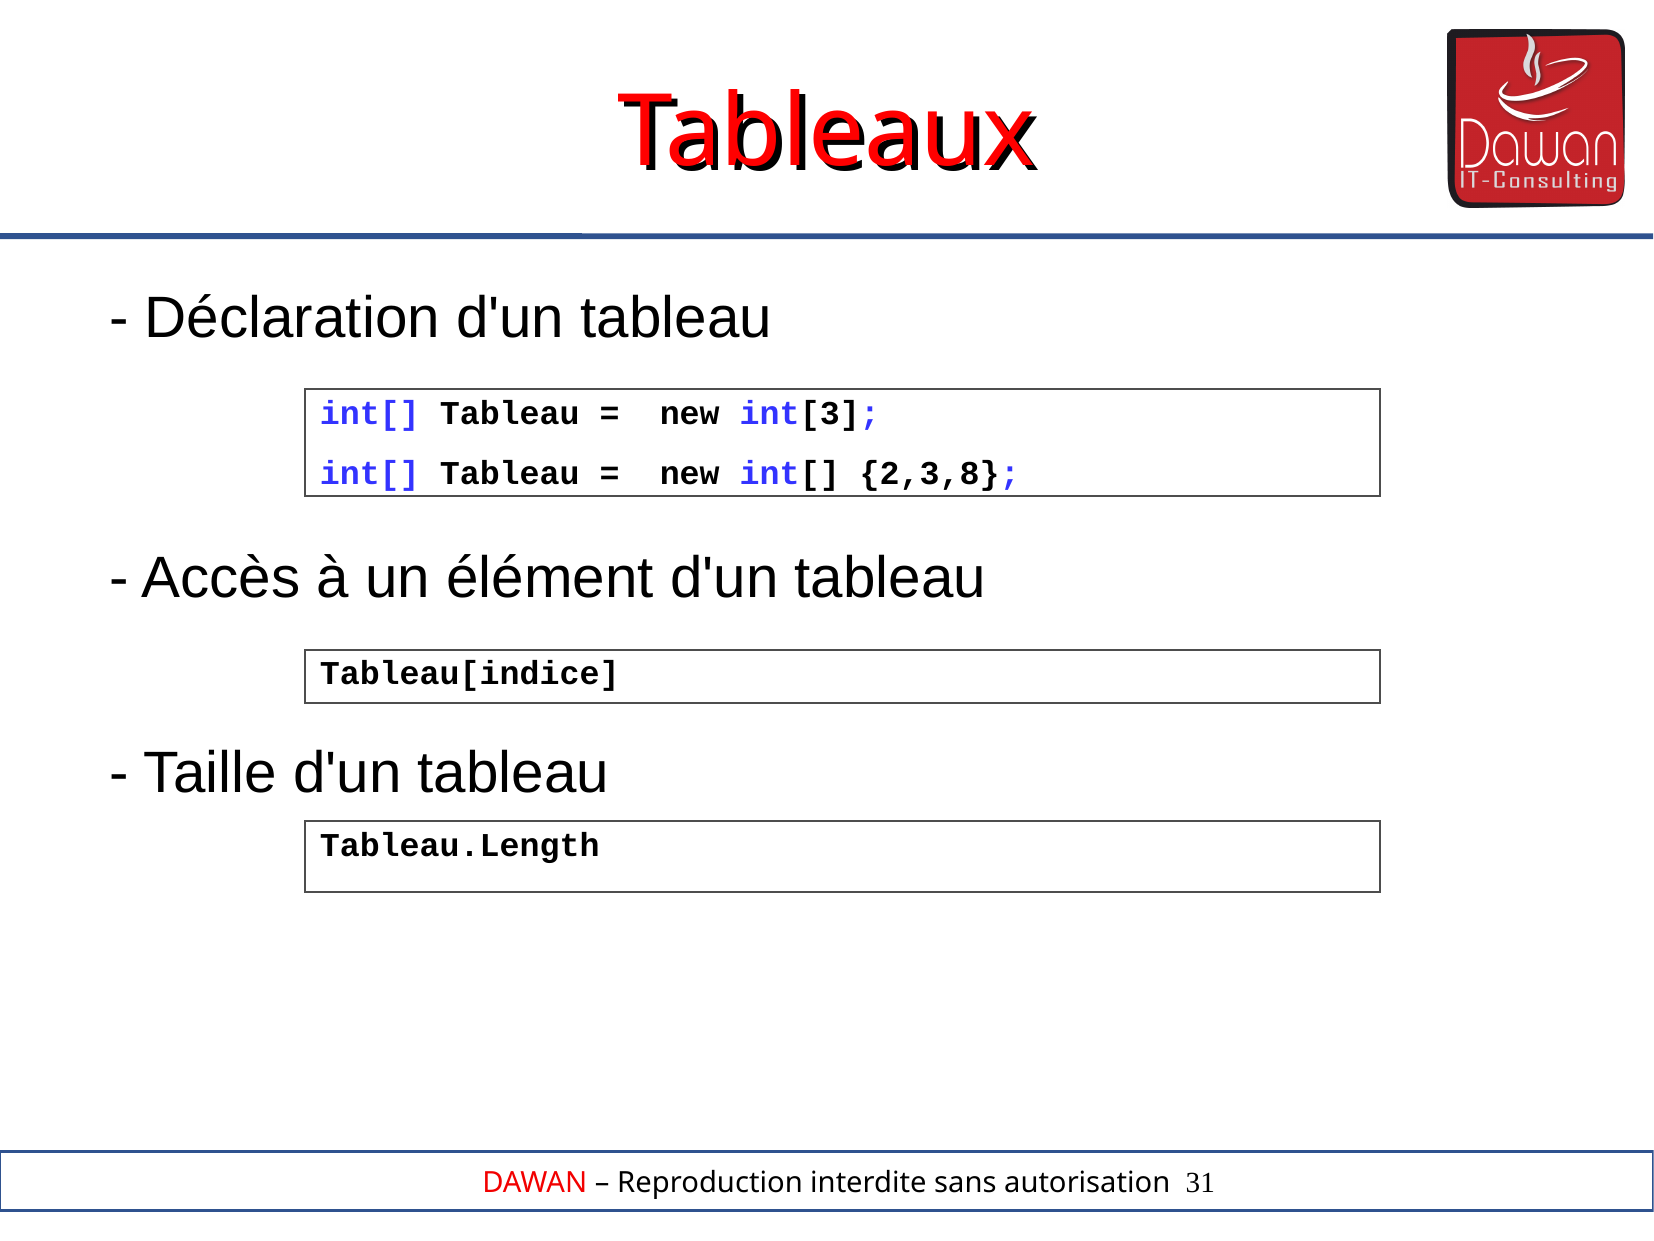

Tableaux
- Déclaration d'un tableau
- Accès à un élément d'un tableau
- Taille d'un tableau
int[] Tableau = new int[3];
int[] Tableau = new int[] {2,3,8};
Tableau[indice]
Tableau.Length
17